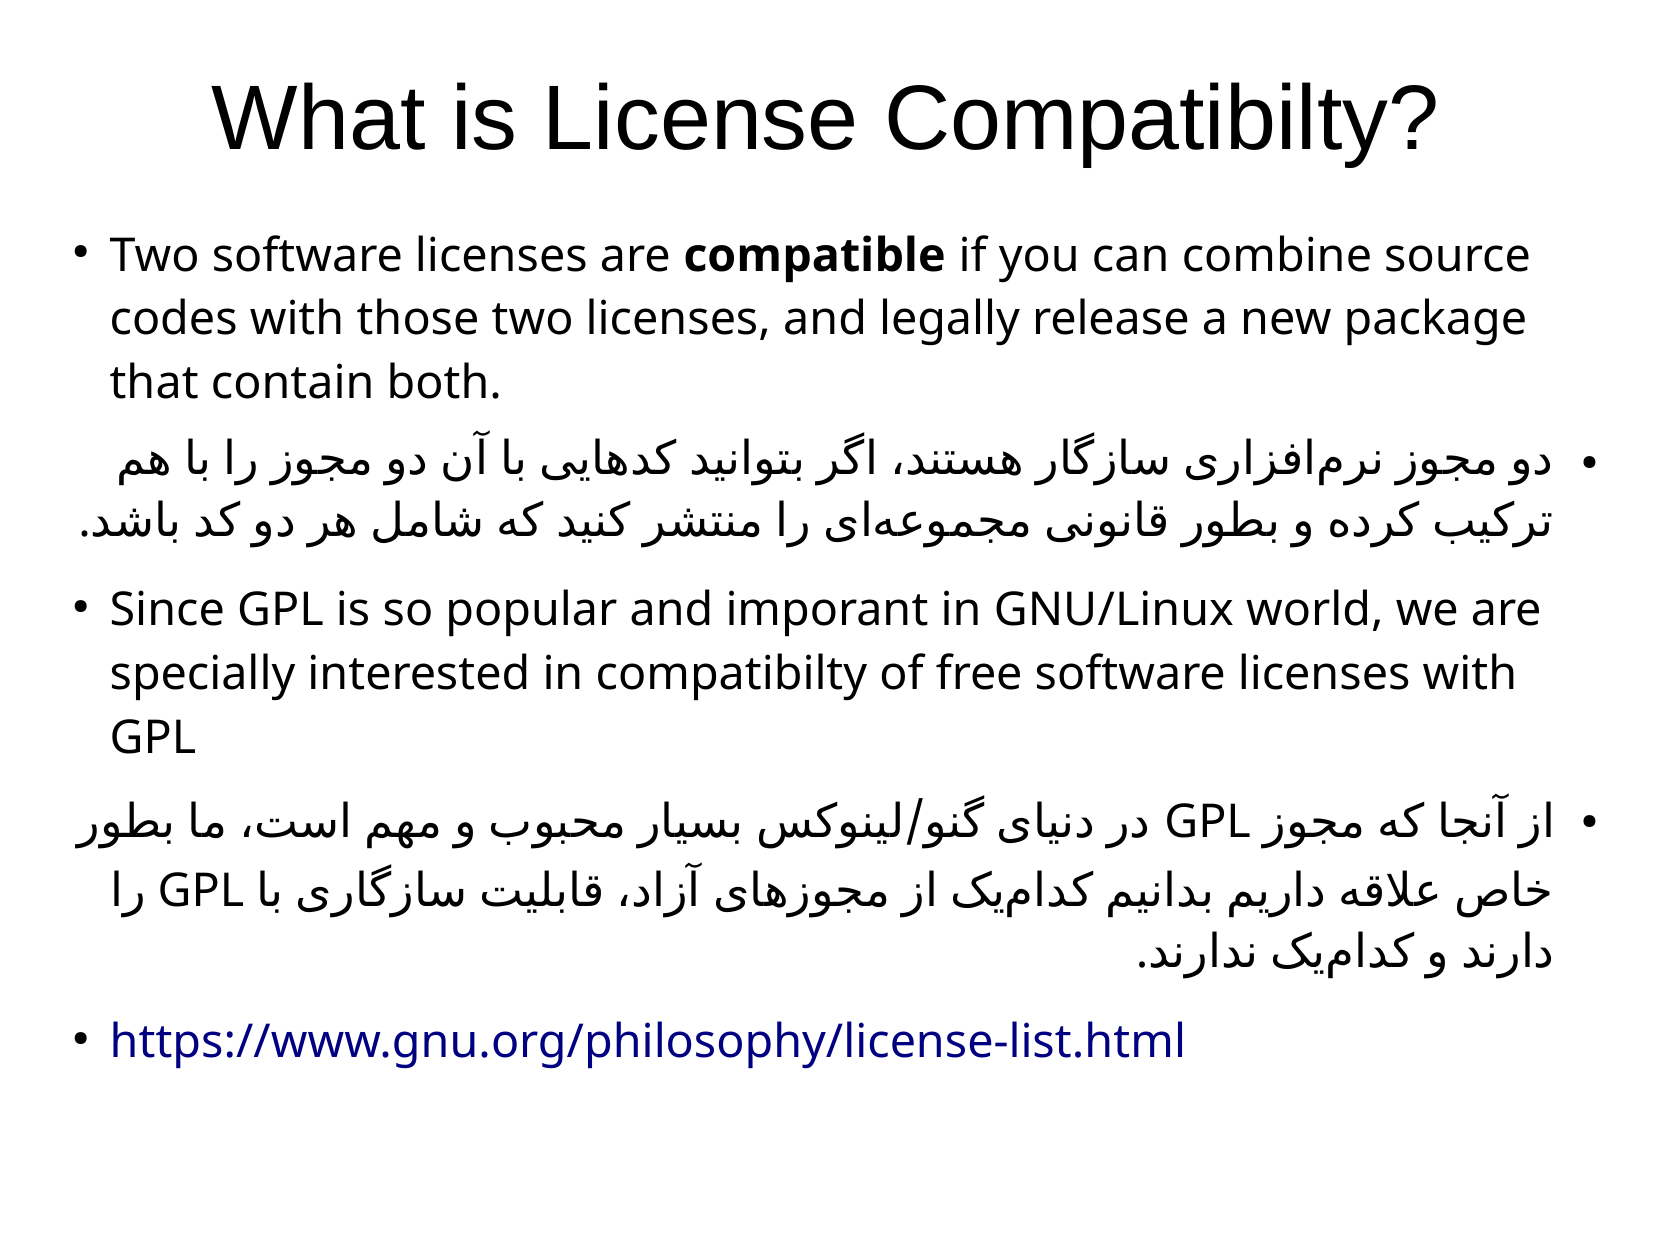

# What is License Compatibilty?
Two software licenses are compatible if you can combine source codes with those two licenses, and legally release a new package that contain both.
دو مجوز نرم‌افزاری سازگار هستند، اگر بتوانید کدهایی با آن دو مجوز را با هم ترکیب کرده و بطور قانونی مجموعه‌ای را منتشر کنید که شامل هر دو کد باشد.
Since GPL is so popular and imporant in GNU/Linux world, we are specially interested in compatibilty of free software licenses with GPL
از آنجا که مجوز GPL در دنیای گنو/لینوکس بسیار محبوب و مهم است، ما بطور خاص علاقه داریم بدانیم کدام‌یک از مجوزهای آزاد، قابلیت سازگاری با GPL را دارند و کدام‌یک ندارند.
https://www.gnu.org/philosophy/license-list.html